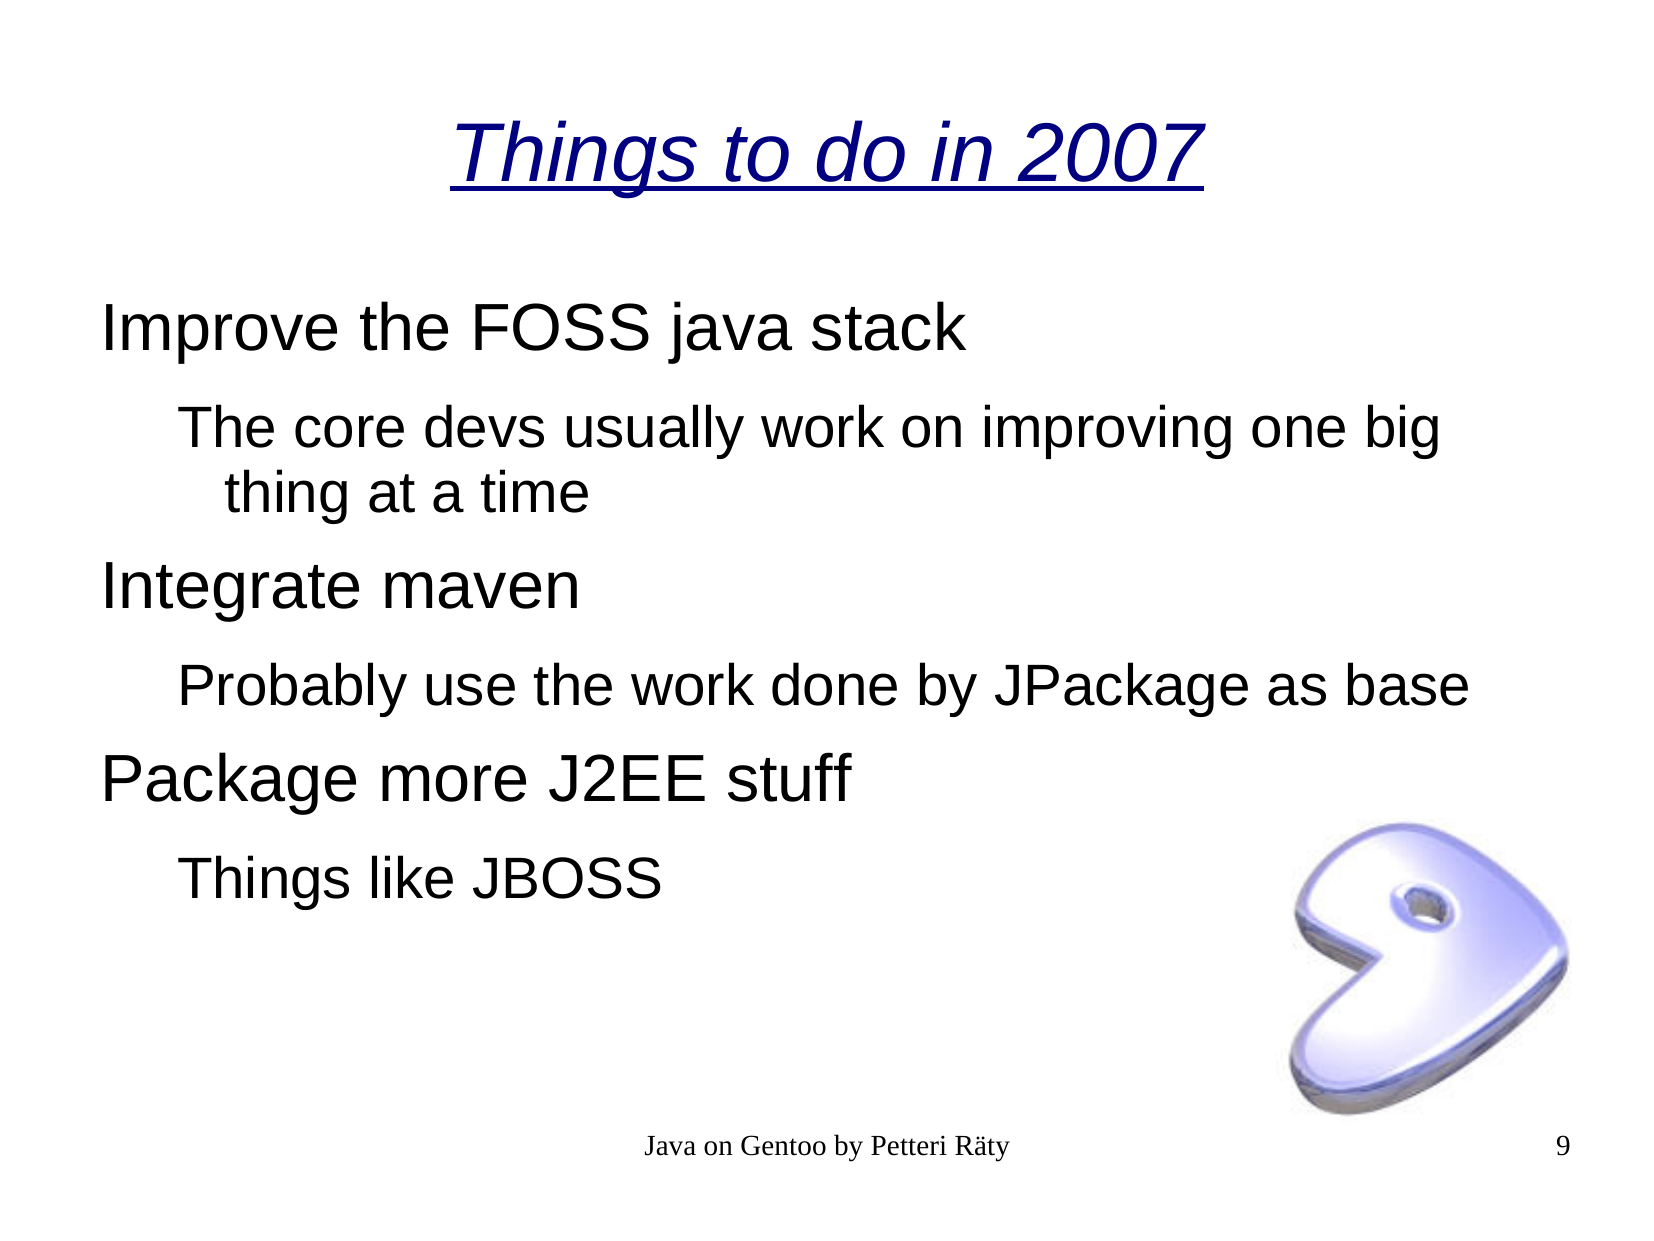

# Things to do in 2007
Improve the FOSS java stack
The core devs usually work on improving one big thing at a time
Integrate maven
Probably use the work done by JPackage as base
Package more J2EE stuff
Things like JBOSS
9